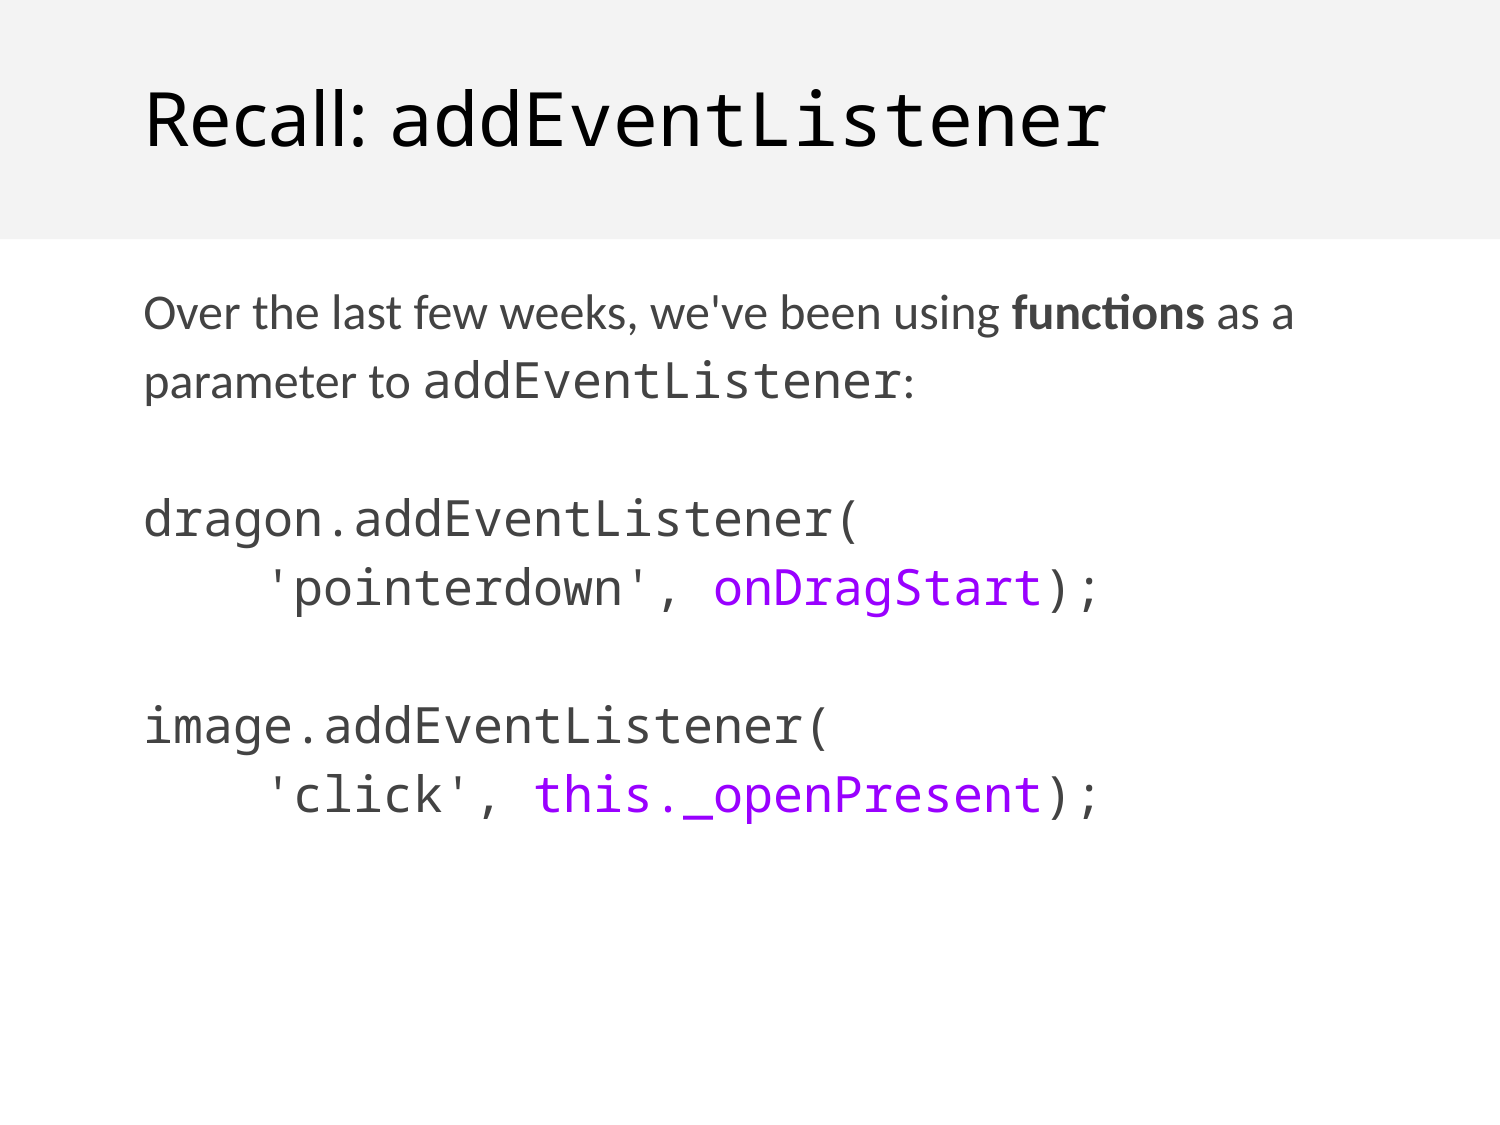

# Recall: addEventListener
Over the last few weeks, we've been using functions as a parameter to addEventListener:
dragon.addEventListener(
 'pointerdown', onDragStart);
image.addEventListener(
 'click', this._openPresent);